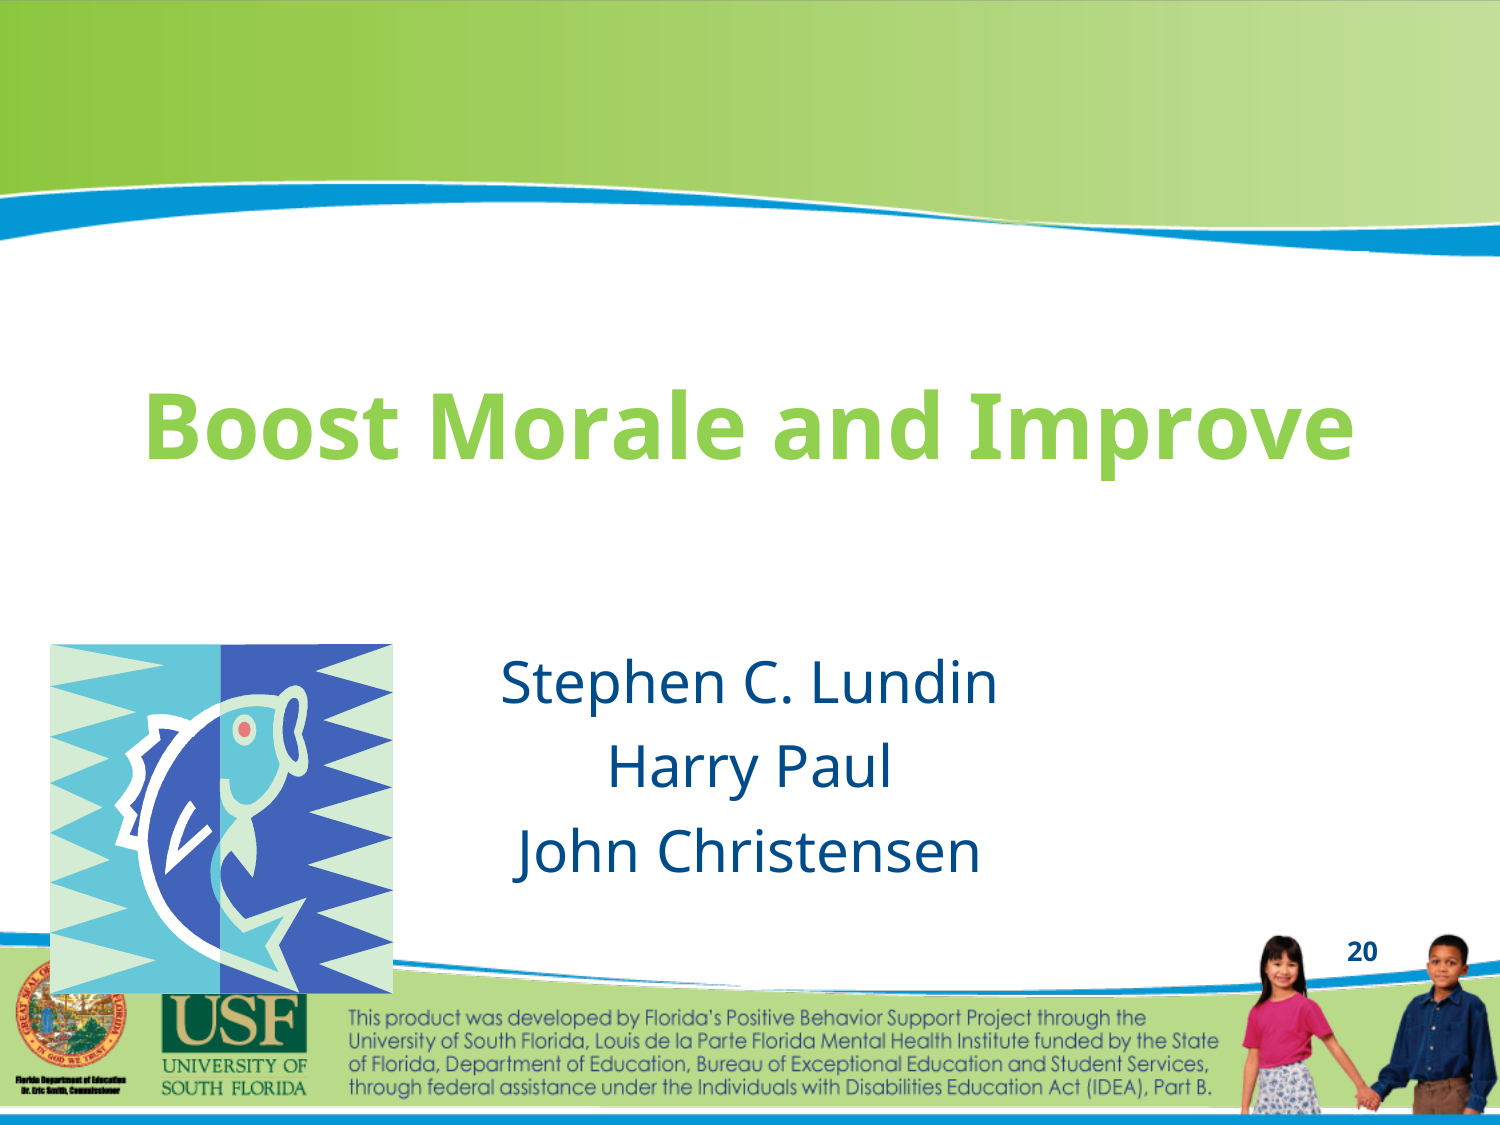

# FISH! A Remarkable Way to Boost Morale and Improve Results
Stephen C. Lundin
Harry Paul
John Christensen